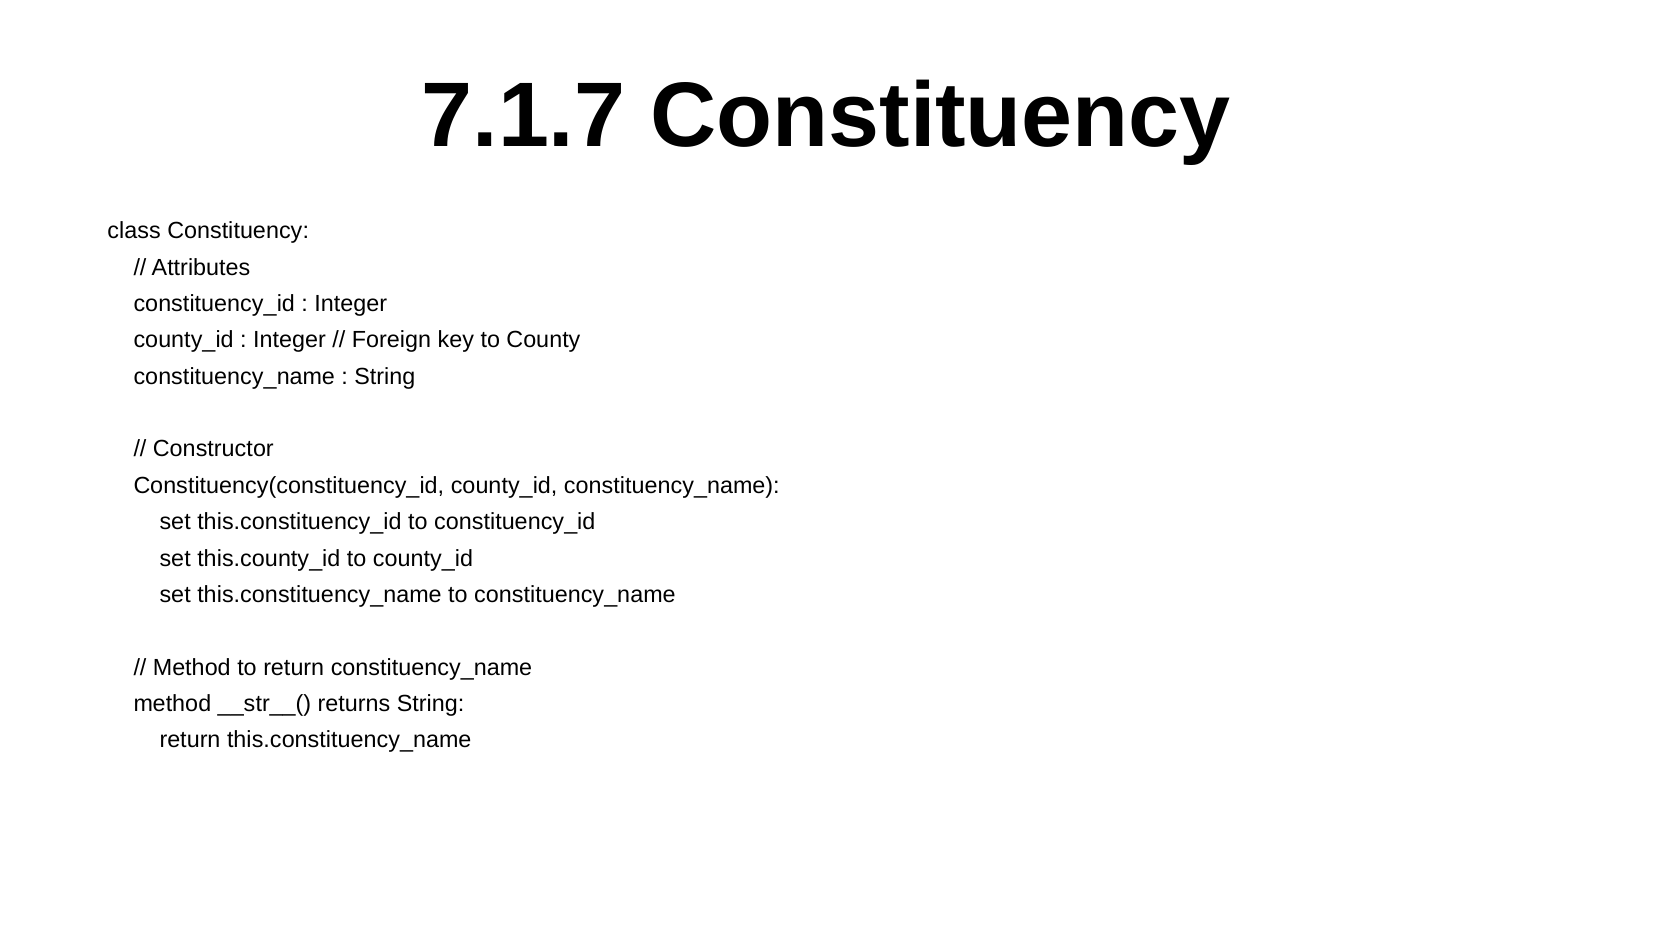

# 7.1.7 Constituency
class Constituency:
 // Attributes
 constituency_id : Integer
 county_id : Integer // Foreign key to County
 constituency_name : String
 // Constructor
 Constituency(constituency_id, county_id, constituency_name):
 set this.constituency_id to constituency_id
 set this.county_id to county_id
 set this.constituency_name to constituency_name
 // Method to return constituency_name
 method __str__() returns String:
 return this.constituency_name